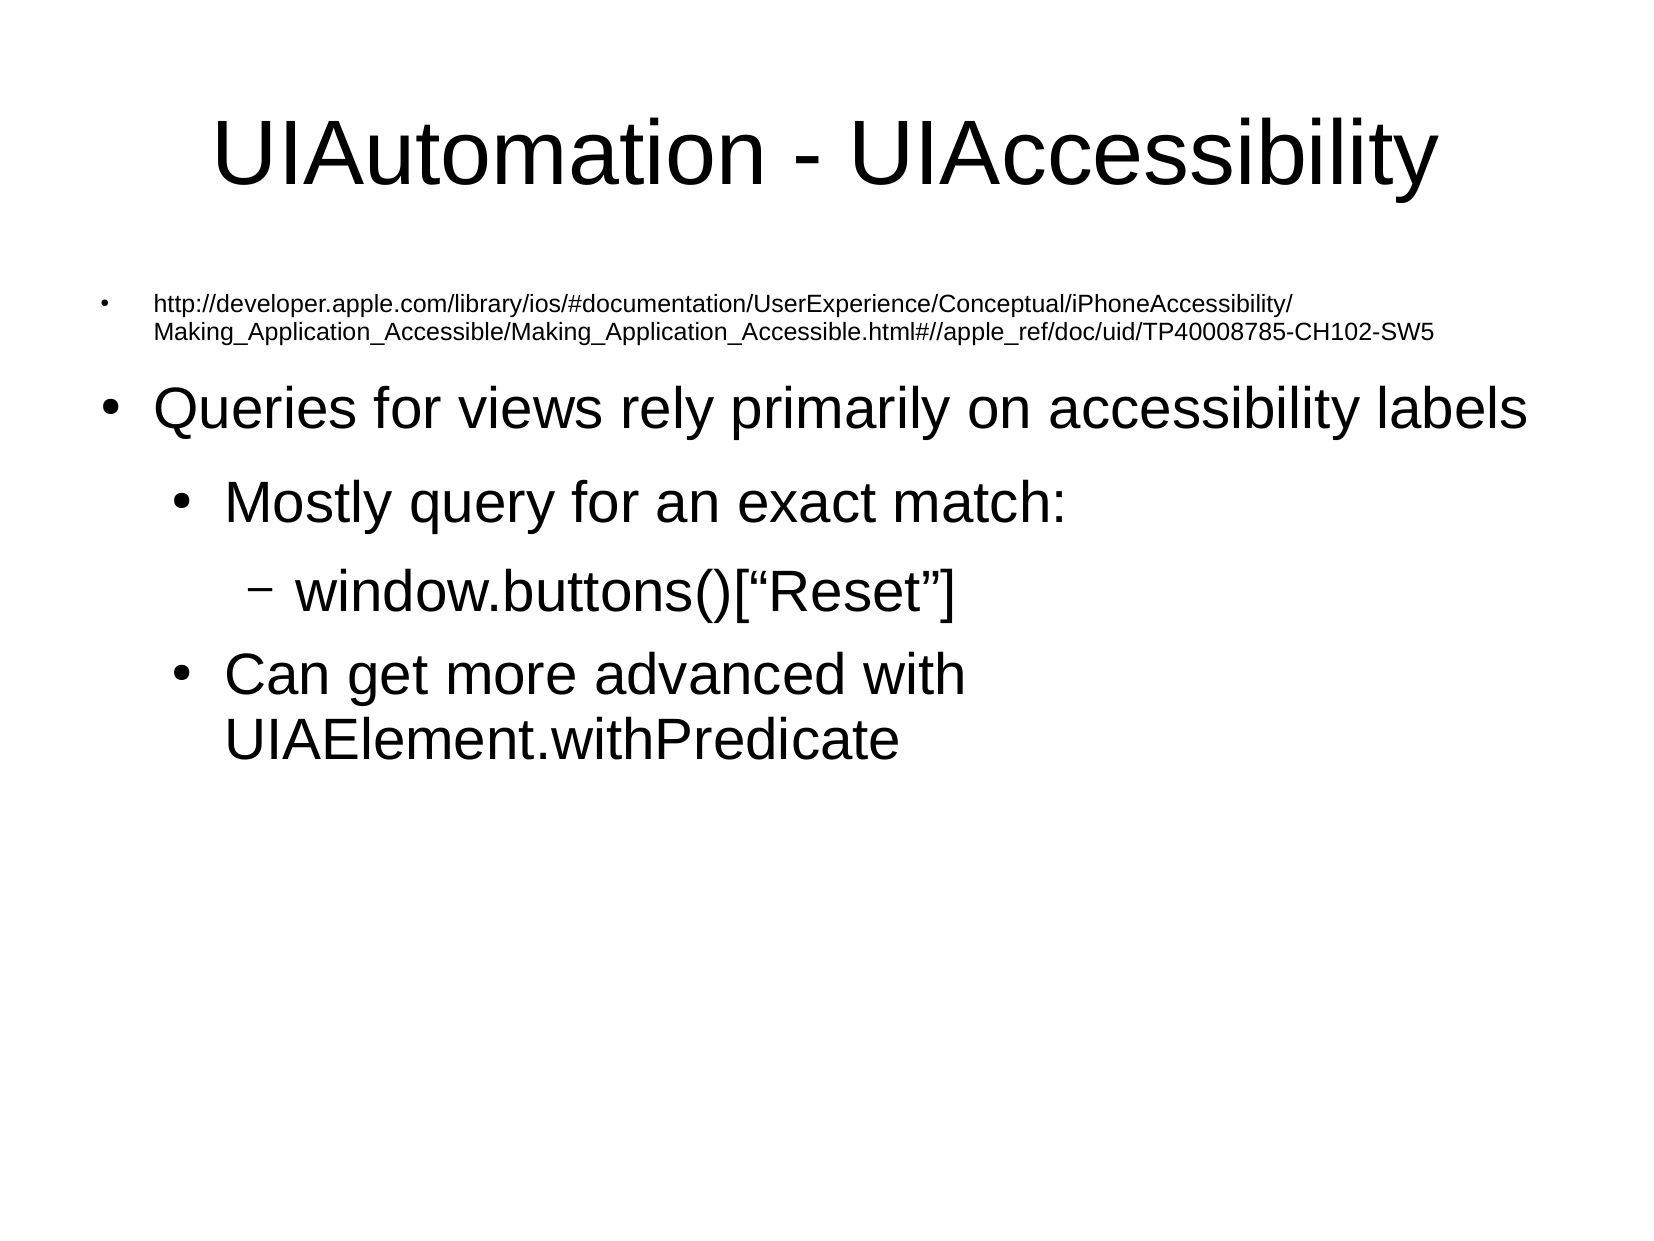

# UIAutomation - UIAccessibility
http://developer.apple.com/library/ios/#documentation/UserExperience/Conceptual/iPhoneAccessibility/Making_Application_Accessible/Making_Application_Accessible.html#//apple_ref/doc/uid/TP40008785-CH102-SW5
Queries for views rely primarily on accessibility labels
Mostly query for an exact match:
window.buttons()[“Reset”]
Can get more advanced with UIAElement.withPredicate